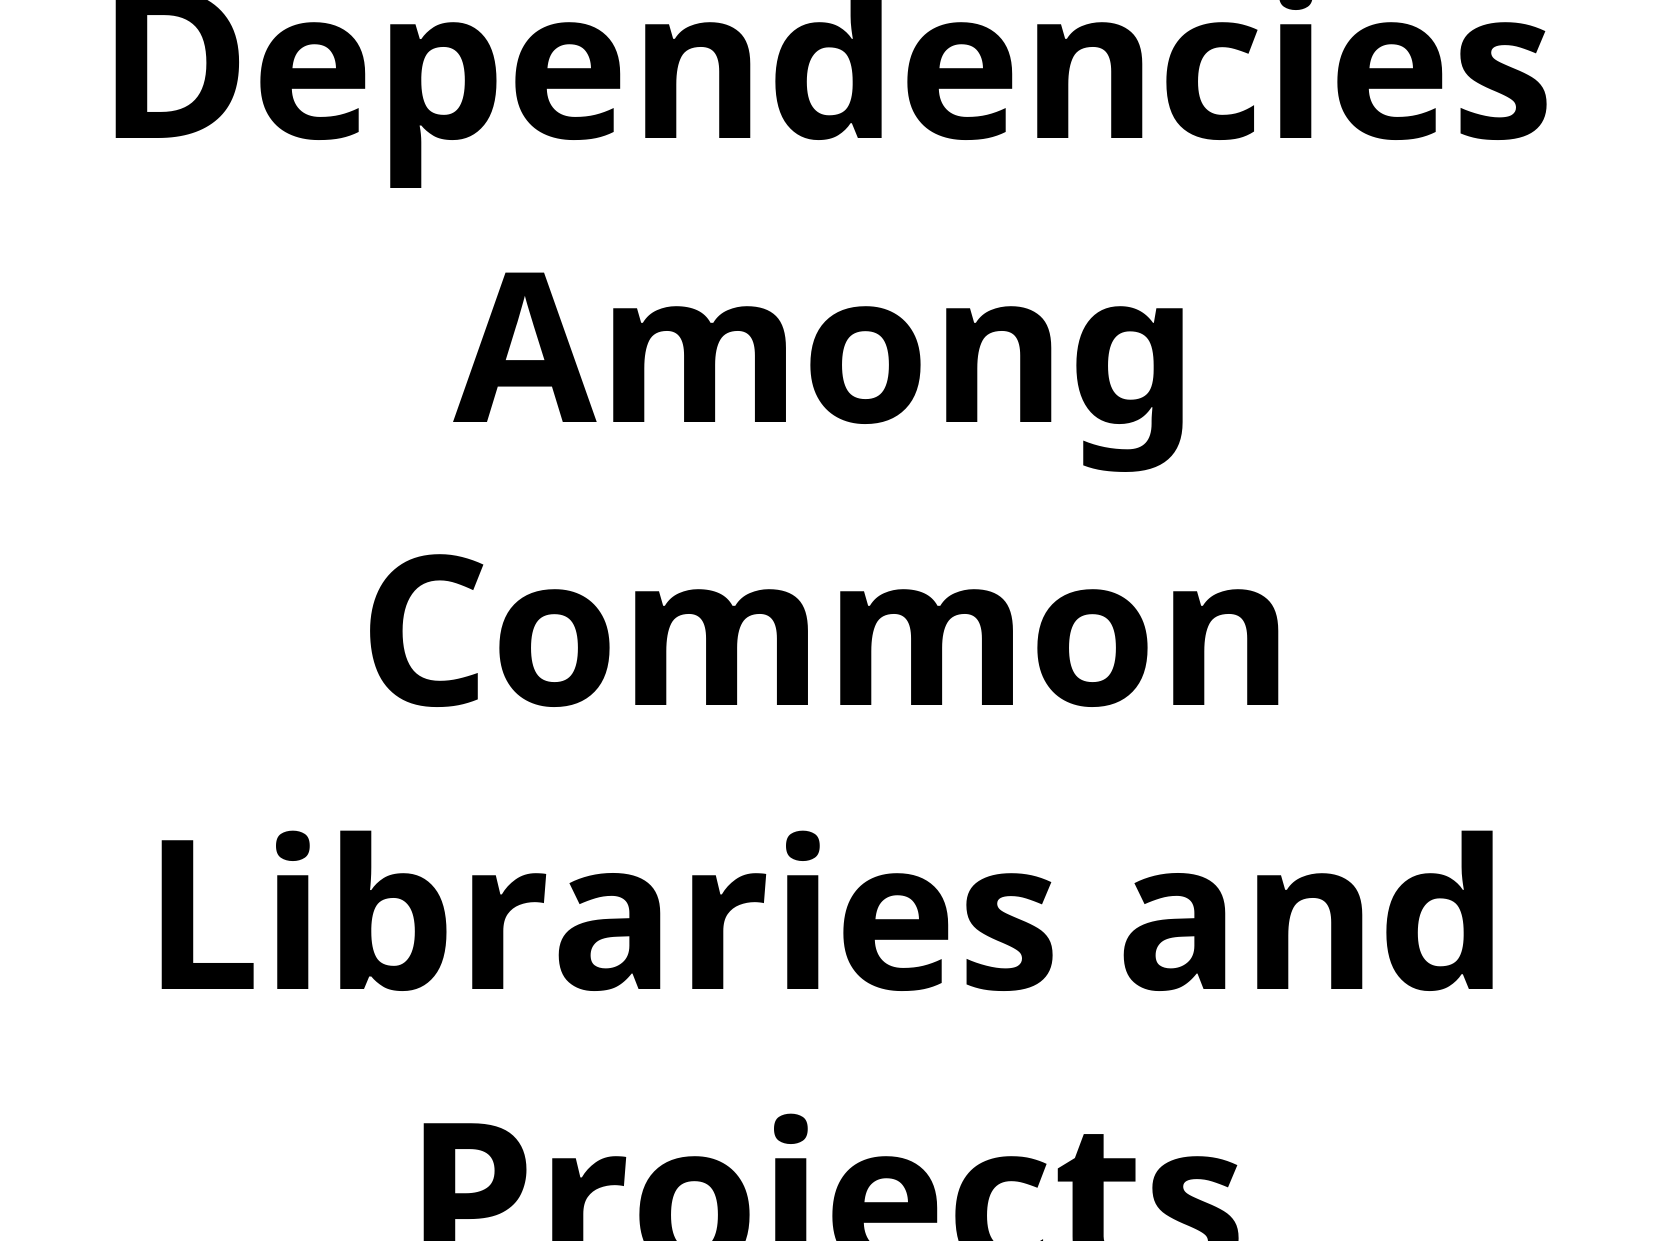

# Dependencies Among Common Libraries and Projects